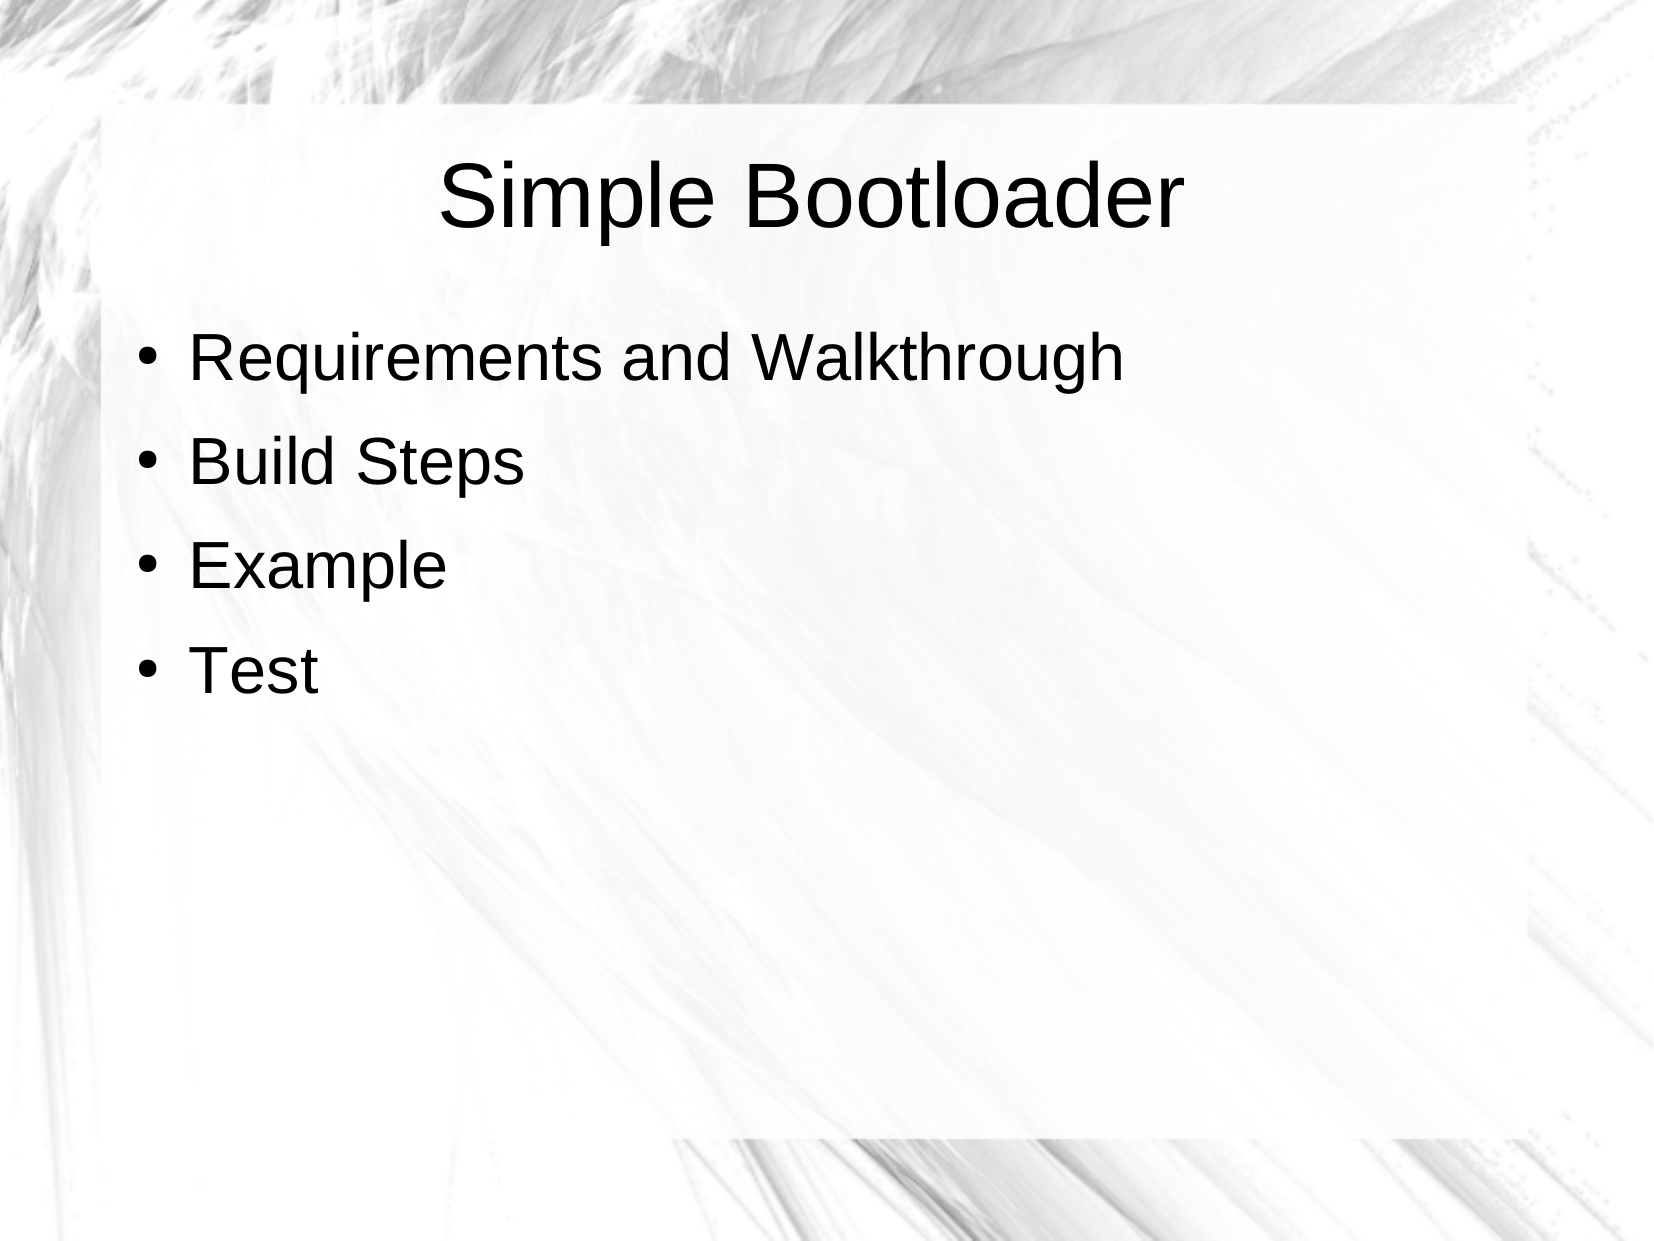

# Simple Bootloader
Requirements and Walkthrough
Build Steps
Example
Test